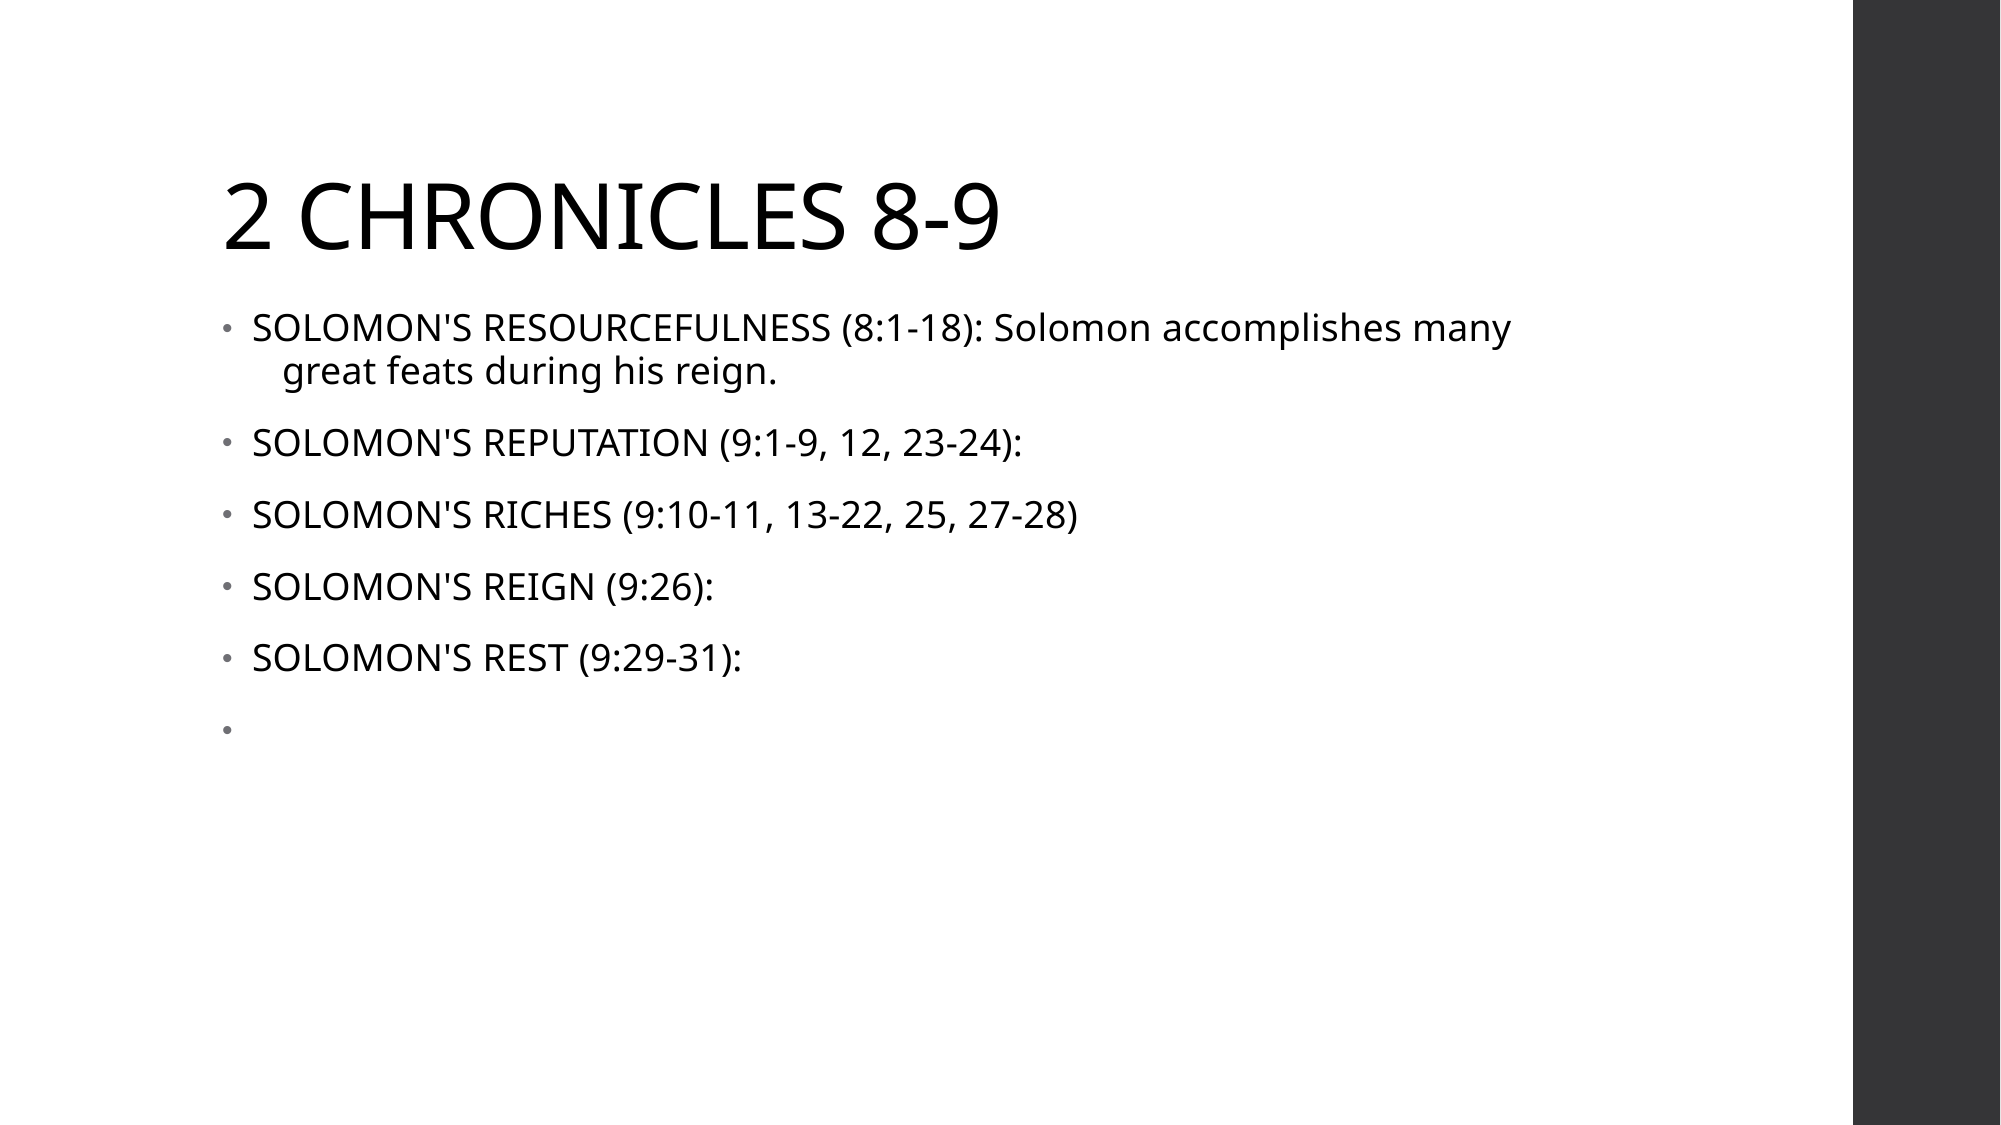

# 2 CHRONICLES 8-9
SOLOMON'S RESOURCEFULNESS (8:1-18): Solomon accomplishes many great feats during his reign.
SOLOMON'S REPUTATION (9:1-9, 12, 23-24):
SOLOMON'S RICHES (9:10-11, 13-22, 25, 27-28)
SOLOMON'S REIGN (9:26):
SOLOMON'S REST (9:29-31):